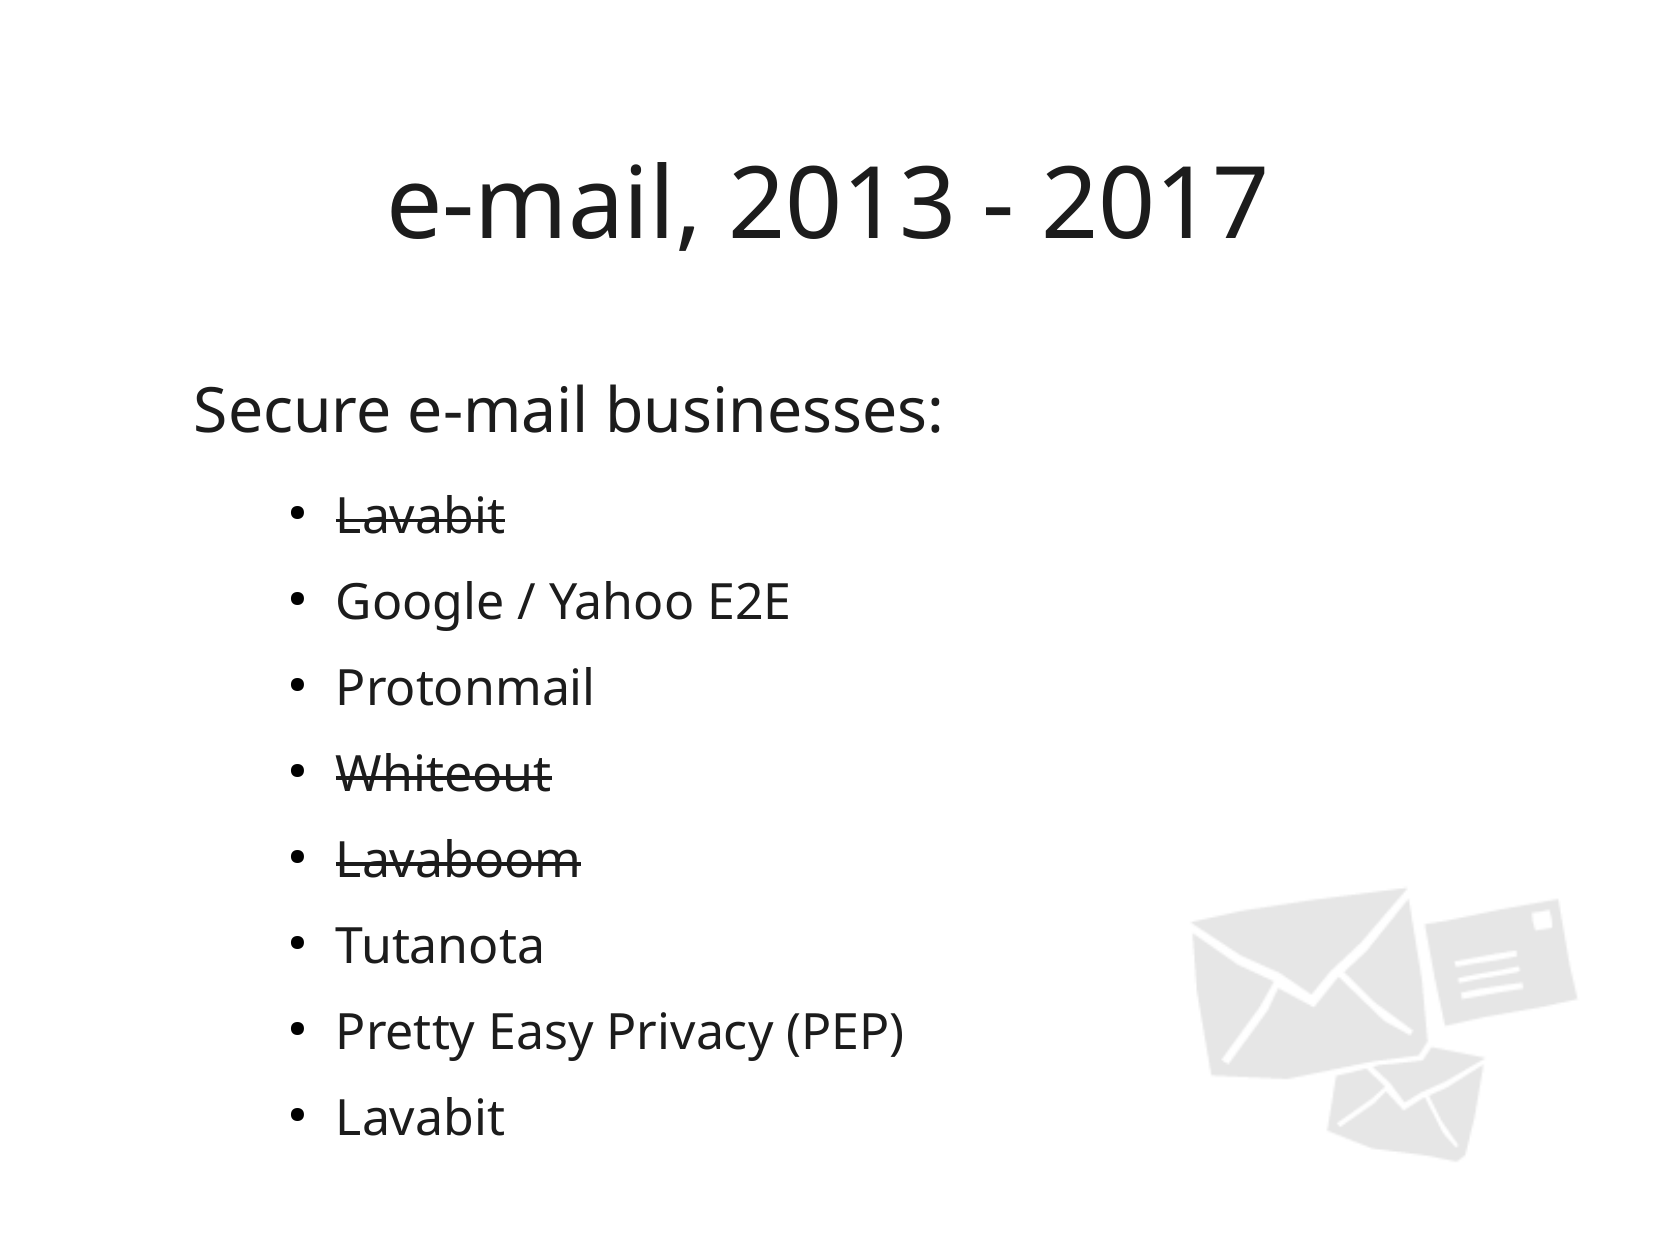

# e-mail, 2013 - 2017
Secure e-mail businesses:
Lavabit
Google / Yahoo E2E
Protonmail
Whiteout
Lavaboom
Tutanota
Pretty Easy Privacy (PEP)
Lavabit